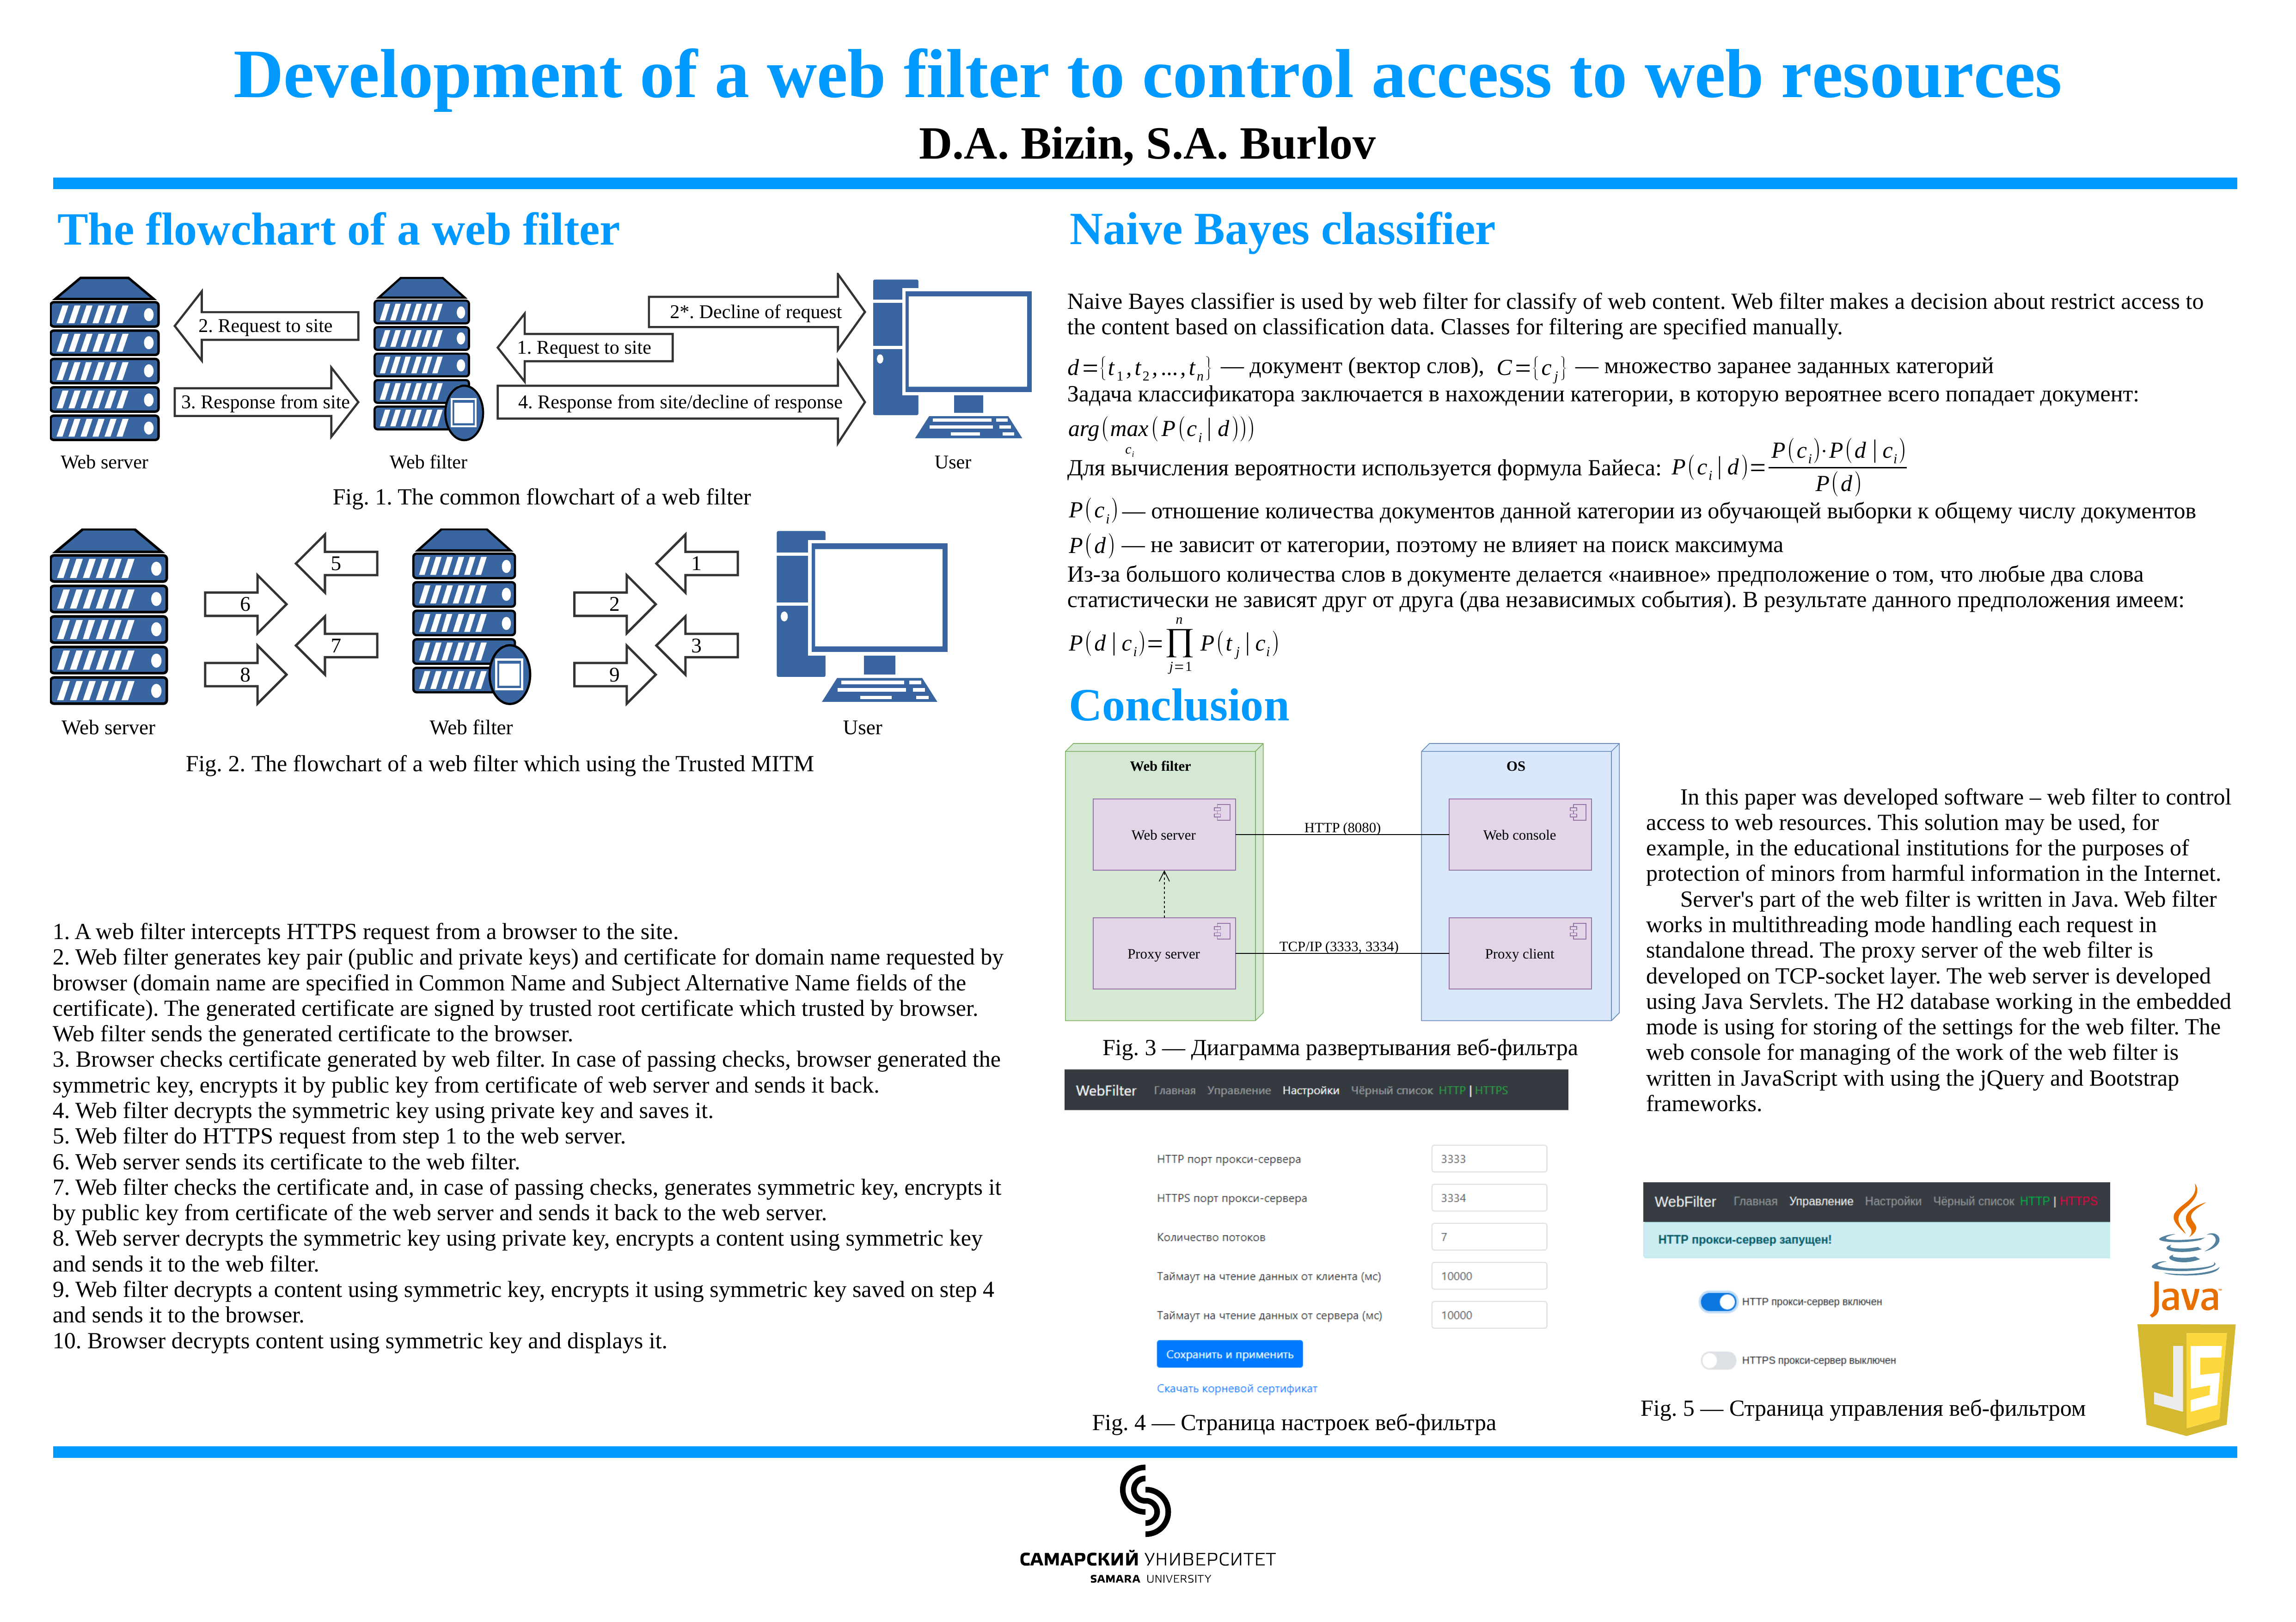

Development of a web filter to control access to web resources
D.A. Bizin, S.A. Burlov
Naive Bayes classifier
The flowchart of a web filter
Naive Bayes classifier is used by web filter for classify of web content. Web filter makes a decision about restrict access to the content based on classification data. Classes for filtering are specified manually.
 — документ (вектор слов),
 — множество заранее заданных категорий
Задача классификатора заключается в нахождении категории, в которую вероятнее всего попадает документ:
Для вычисления вероятности используется формула Байеса:
Fig. 1. The common flowchart of a web filter
 — отношение количества документов данной категории из обучающей выборки к общему числу документов
 — не зависит от категории, поэтому не влияет на поиск максимума
Из-за большого количества слов в документе делается «наивное» предположение о том, что любые два слова статистически не зависят друг от друга (два независимых события). В результате данного предположения имеем:
Conclusion
	In this paper was developed software – web filter to control access to web resources. This solution may be used, for example, in the educational institutions for the purposes of protection of minors from harmful information in the Internet.
	Server's part of the web filter is written in Java. Web filter works in multithreading mode handling each request in standalone thread. The proxy server of the web filter is developed on TCP-socket layer. The web server is developed using Java Servlets. The H2 database working in the embedded mode is using for storing of the settings for the web filter. The web console for managing of the work of the web filter is written in JavaScript with using the jQuery and Bootstrap frameworks.
Fig. 2. The flowchart of a web filter which using the Trusted MITM
1. A web filter intercepts HTTPS request from a browser to the site.
2. Web filter generates key pair (public and private keys) and certificate for domain name requested by browser (domain name are specified in Common Name and Subject Alternative Name fields of the certificate). The generated certificate are signed by trusted root certificate which trusted by browser. Web filter sends the generated certificate to the browser.
3. Browser checks certificate generated by web filter. In case of passing checks, browser generated the symmetric key, encrypts it by public key from certificate of web server and sends it back.
4. Web filter decrypts the symmetric key using private key and saves it.
5. Web filter do HTTPS request from step 1 to the web server.
6. Web server sends its certificate to the web filter.
7. Web filter checks the certificate and, in case of passing checks, generates symmetric key, encrypts it by public key from certificate of the web server and sends it back to the web server.
8. Web server decrypts the symmetric key using private key, encrypts a content using symmetric key and sends it to the web filter.
9. Web filter decrypts a content using symmetric key, encrypts it using symmetric key saved on step 4 and sends it to the browser.
10. Browser decrypts content using symmetric key and displays it.
Fig. 3 — Диаграмма развертывания веб-фильтра
Fig. 5 — Страница управления веб-фильтром
Fig. 4 — Страница настроек веб-фильтра